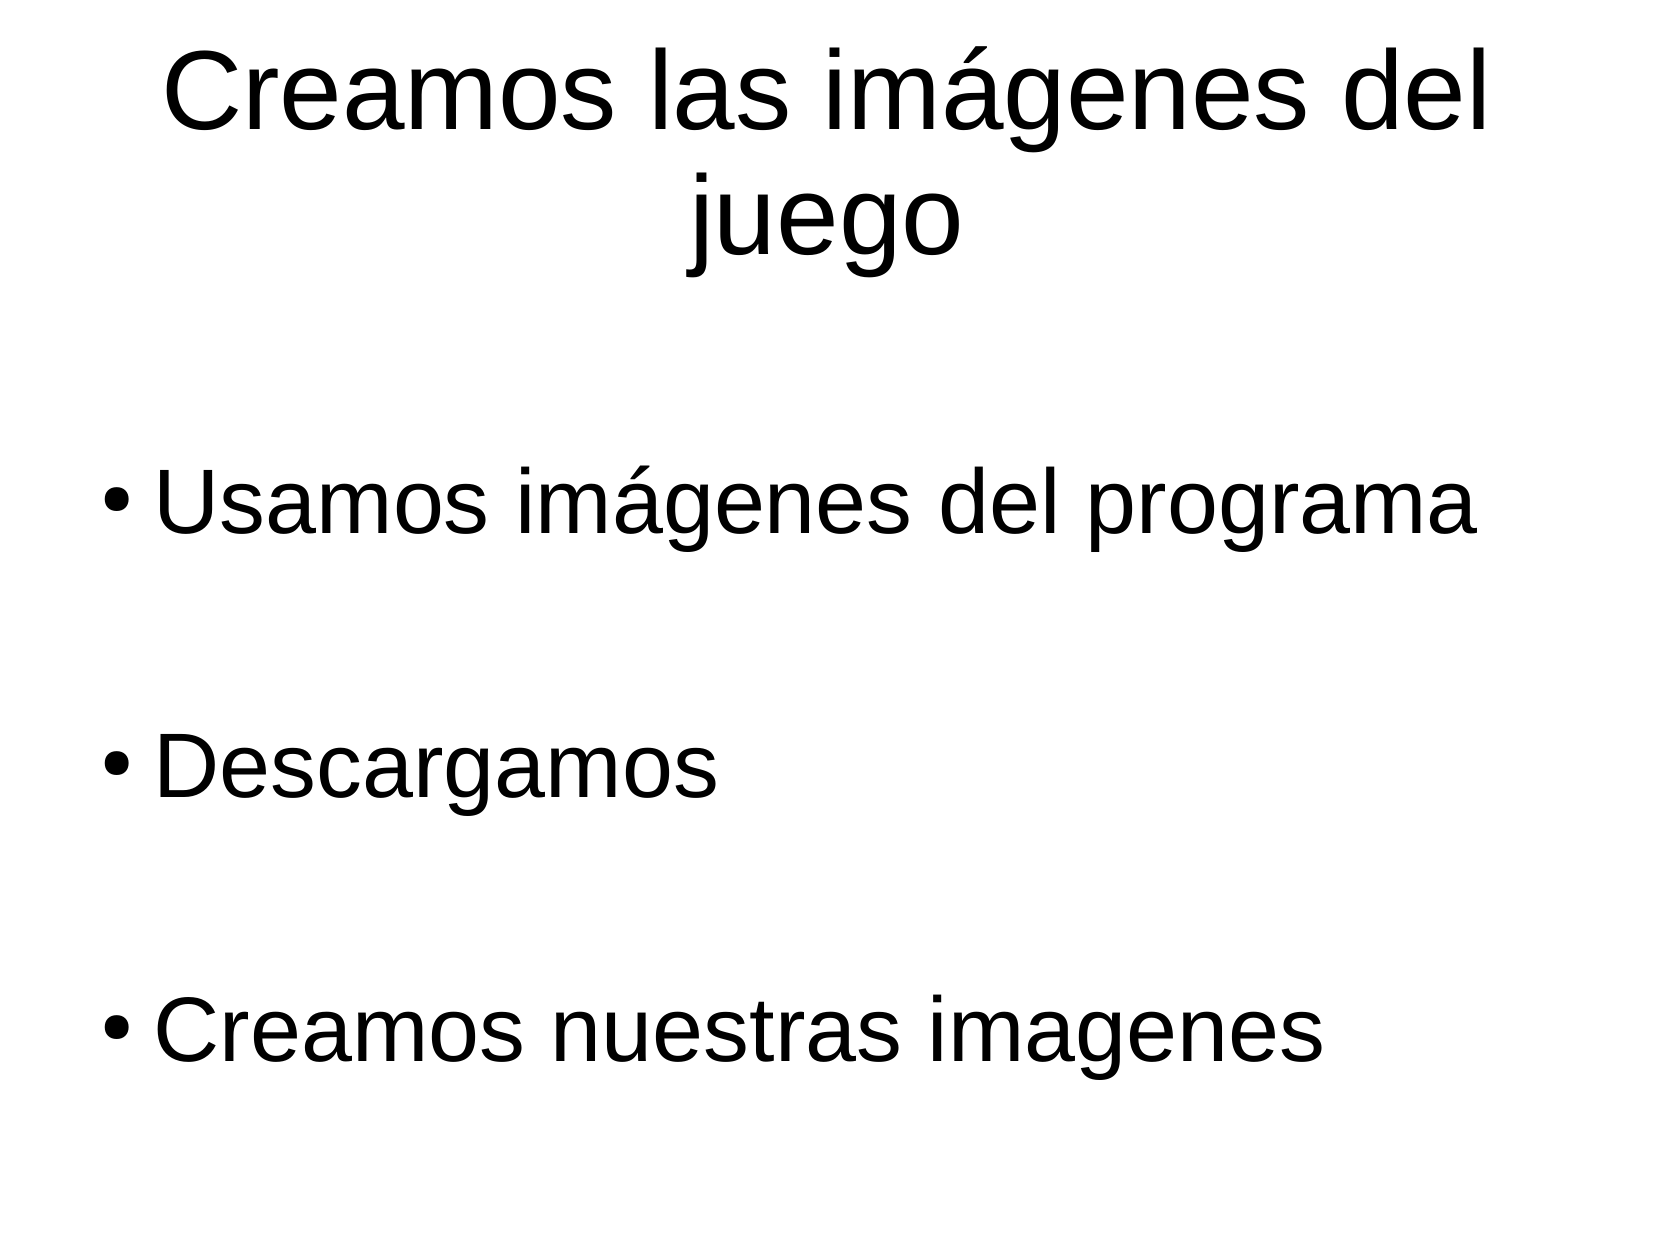

# Creamos las imágenes del juego
Usamos imágenes del programa
Descargamos
Creamos nuestras imagenes